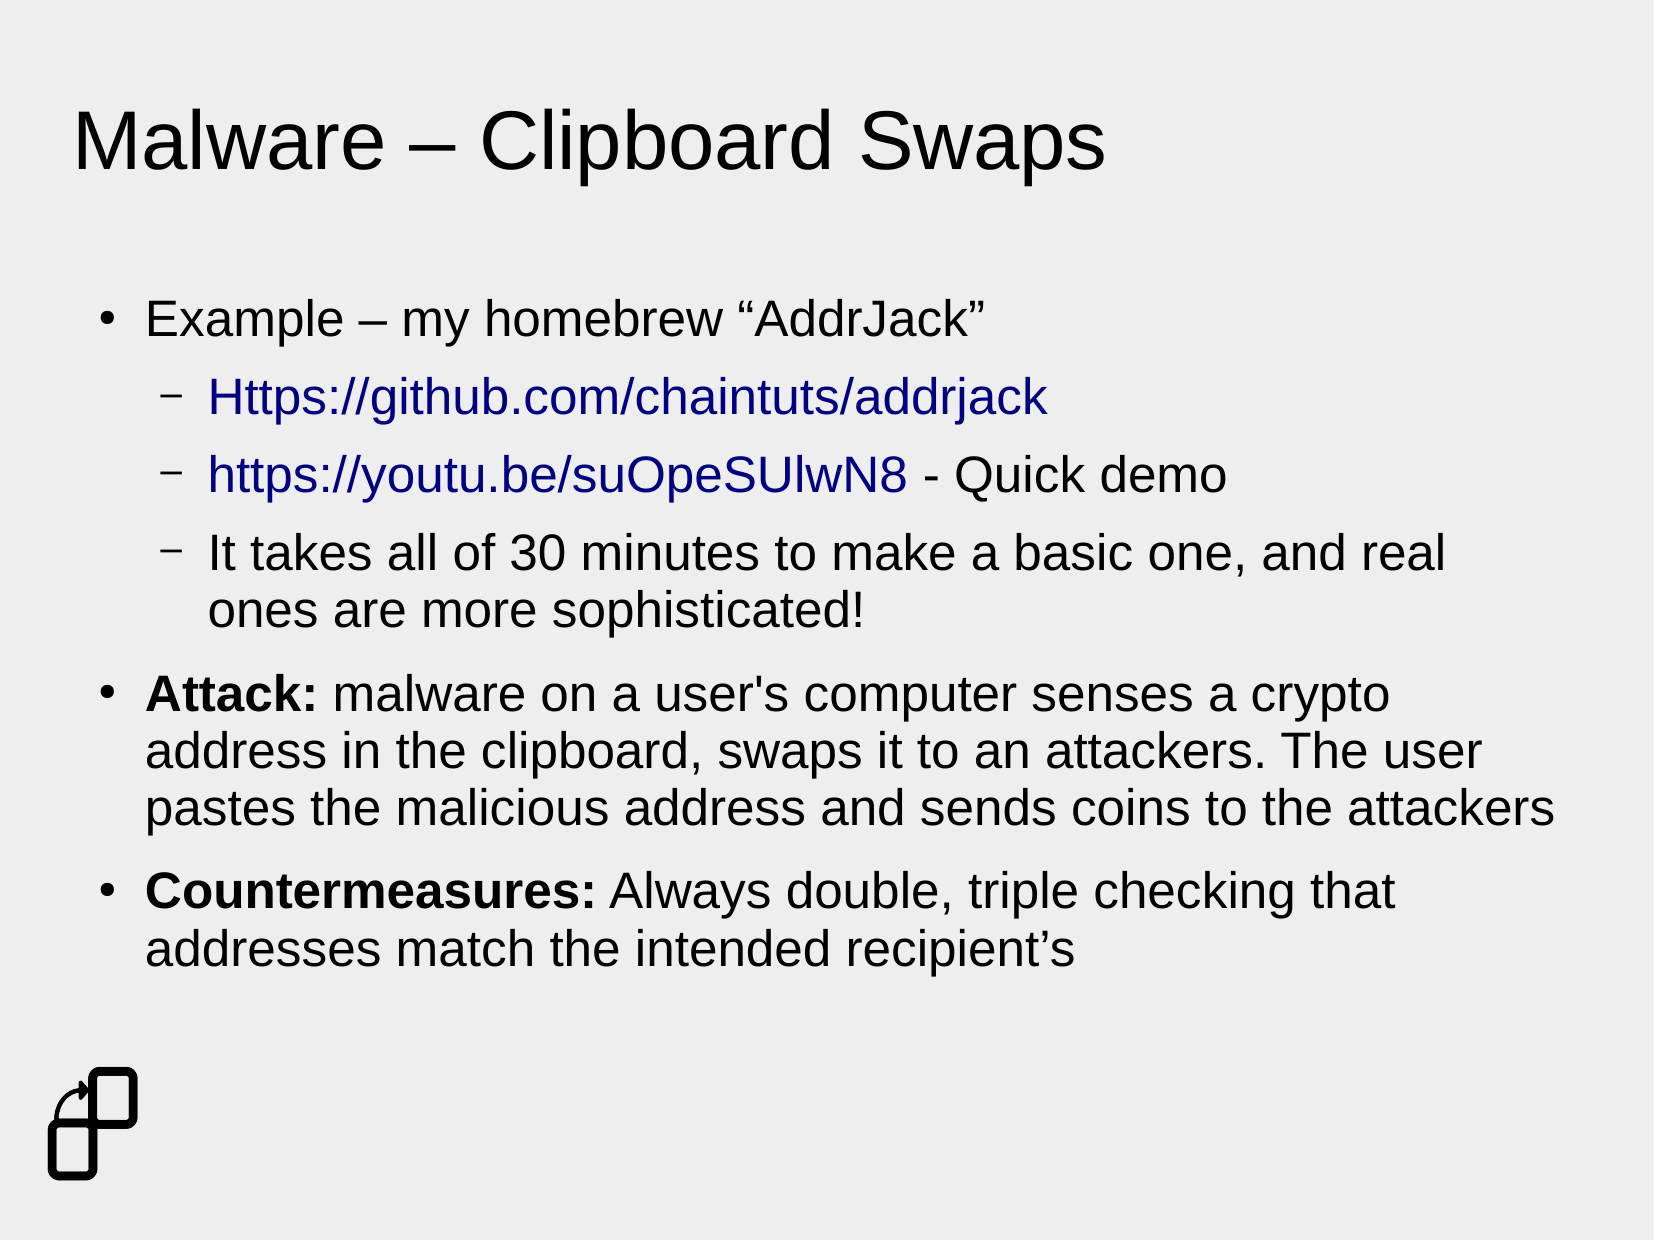

Malware – Clipboard Swaps
# Example – my homebrew “AddrJack”
Https://github.com/chaintuts/addrjack
https://youtu.be/suOpeSUlwN8 - Quick demo
It takes all of 30 minutes to make a basic one, and real ones are more sophisticated!
Attack: malware on a user's computer senses a crypto address in the clipboard, swaps it to an attackers. The user pastes the malicious address and sends coins to the attackers
Countermeasures: Always double, triple checking that addresses match the intended recipient’s